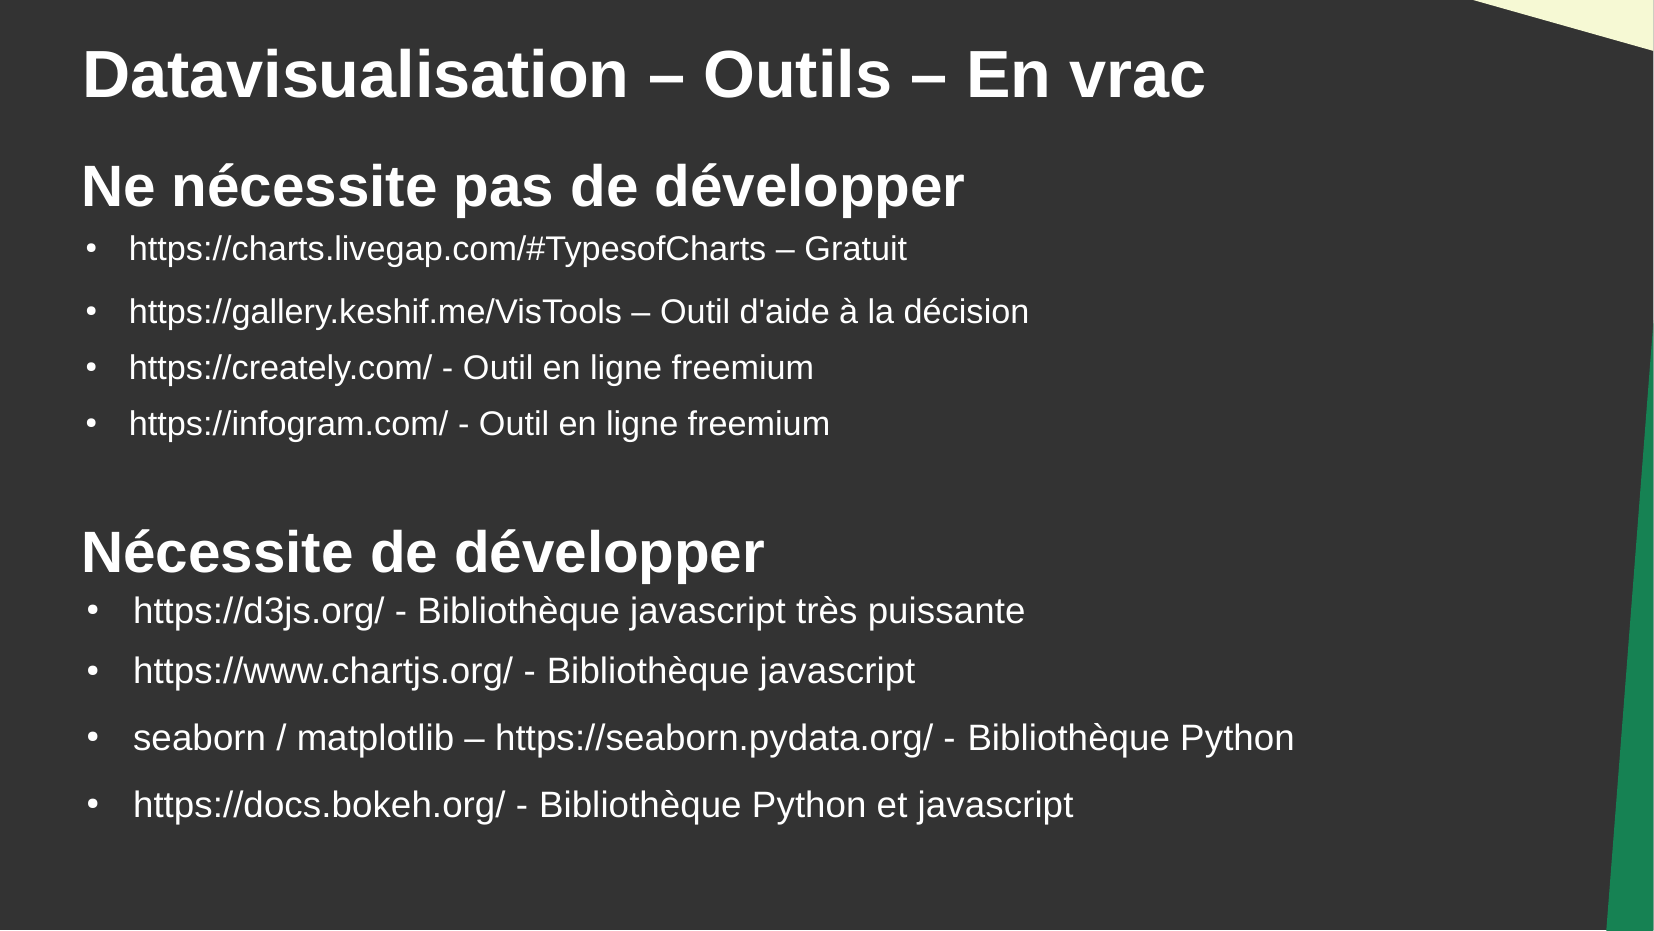

# Datavisualisation – Outils – En vrac
Ne nécessite pas de développer
https://charts.livegap.com/#TypesofCharts – Gratuit
https://gallery.keshif.me/VisTools – Outil d'aide à la décision
https://creately.com/ - Outil en ligne freemium
https://infogram.com/ - Outil en ligne freemium
Nécessite de développer
https://d3js.org/ - Bibliothèque javascript très puissante
https://www.chartjs.org/ - Bibliothèque javascript
seaborn / matplotlib – https://seaborn.pydata.org/ - Bibliothèque Python
https://docs.bokeh.org/ - Bibliothèque Python et javascript